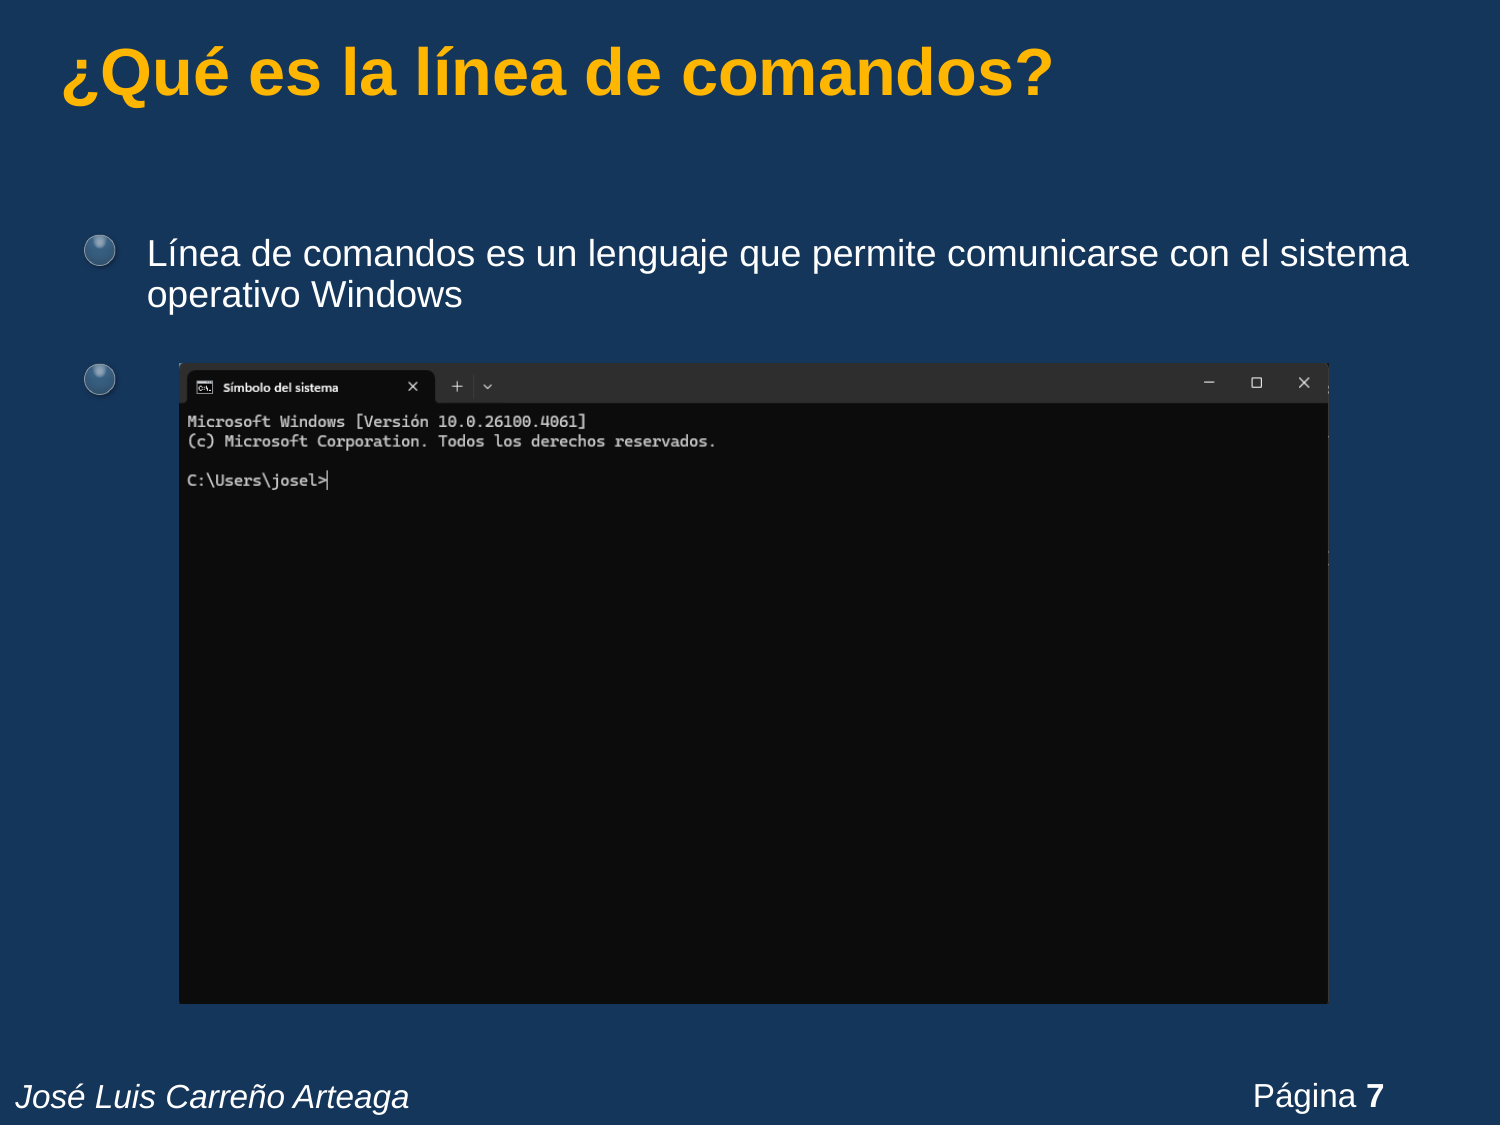

¿Qué es la línea de comandos?
# Línea de comandos es un lenguaje que permite comunicarse con el sistema operativo Windows